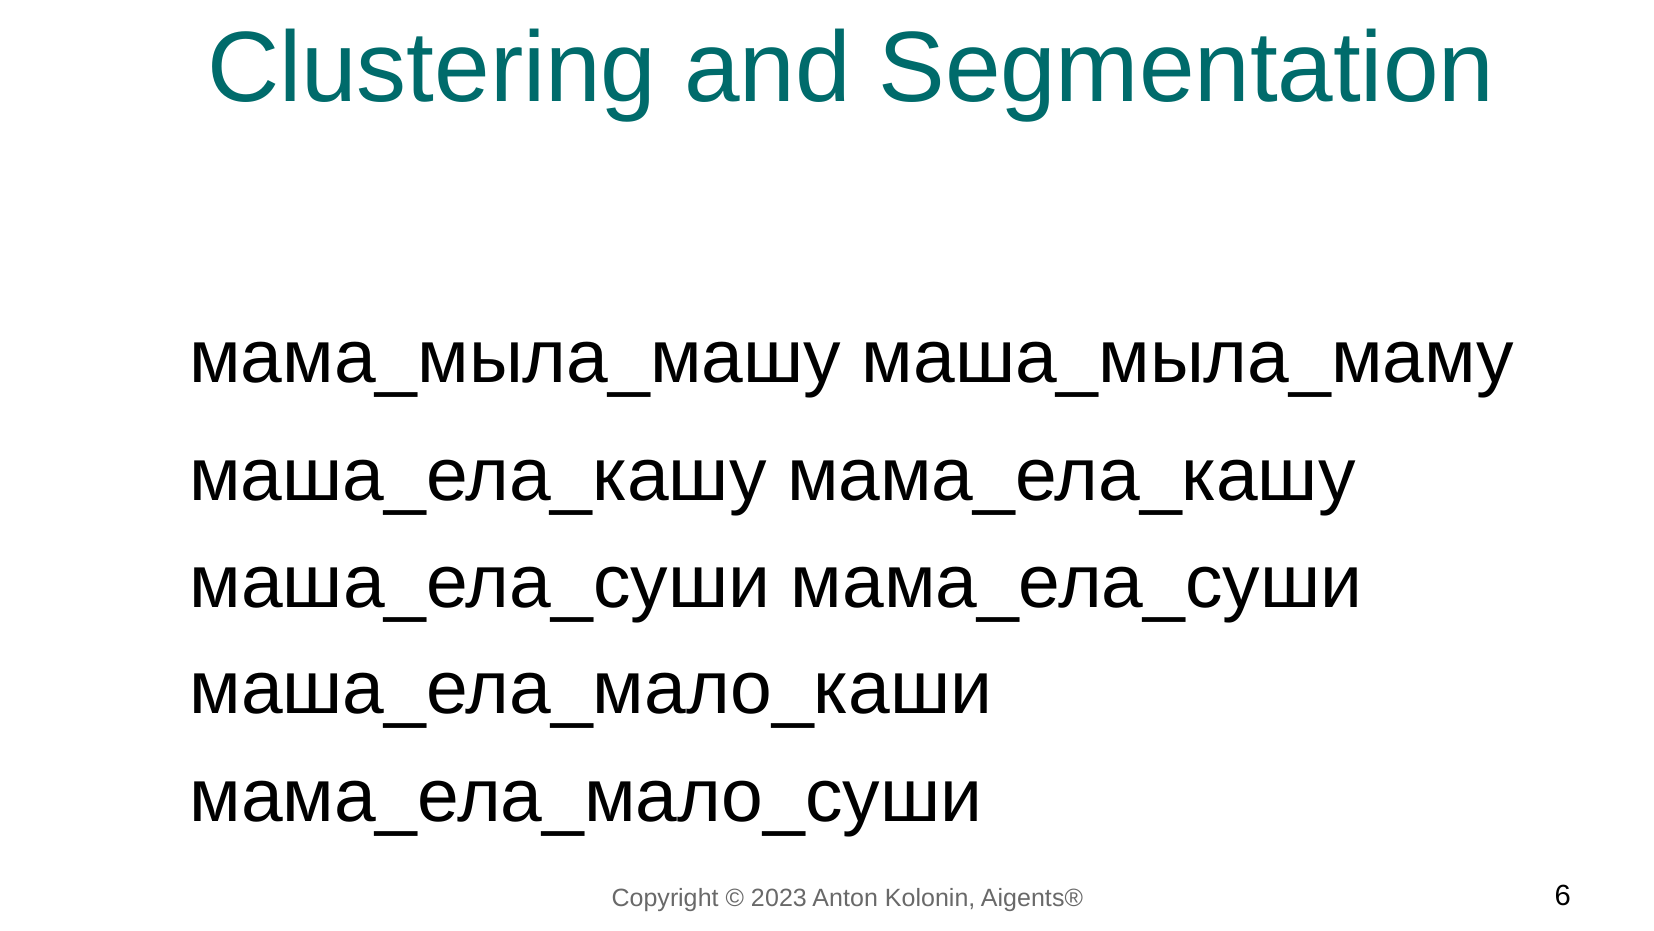

Clustering and Segmentation
мама_мыла_машу маша_мыла_маму
маша_ела_кашу мама_ела_кашу
маша_ела_суши мама_ела_суши
маша_ела_мало_каши
мама_ела_мало_суши
Copyright © 2023 Anton Kolonin, Aigents®
6